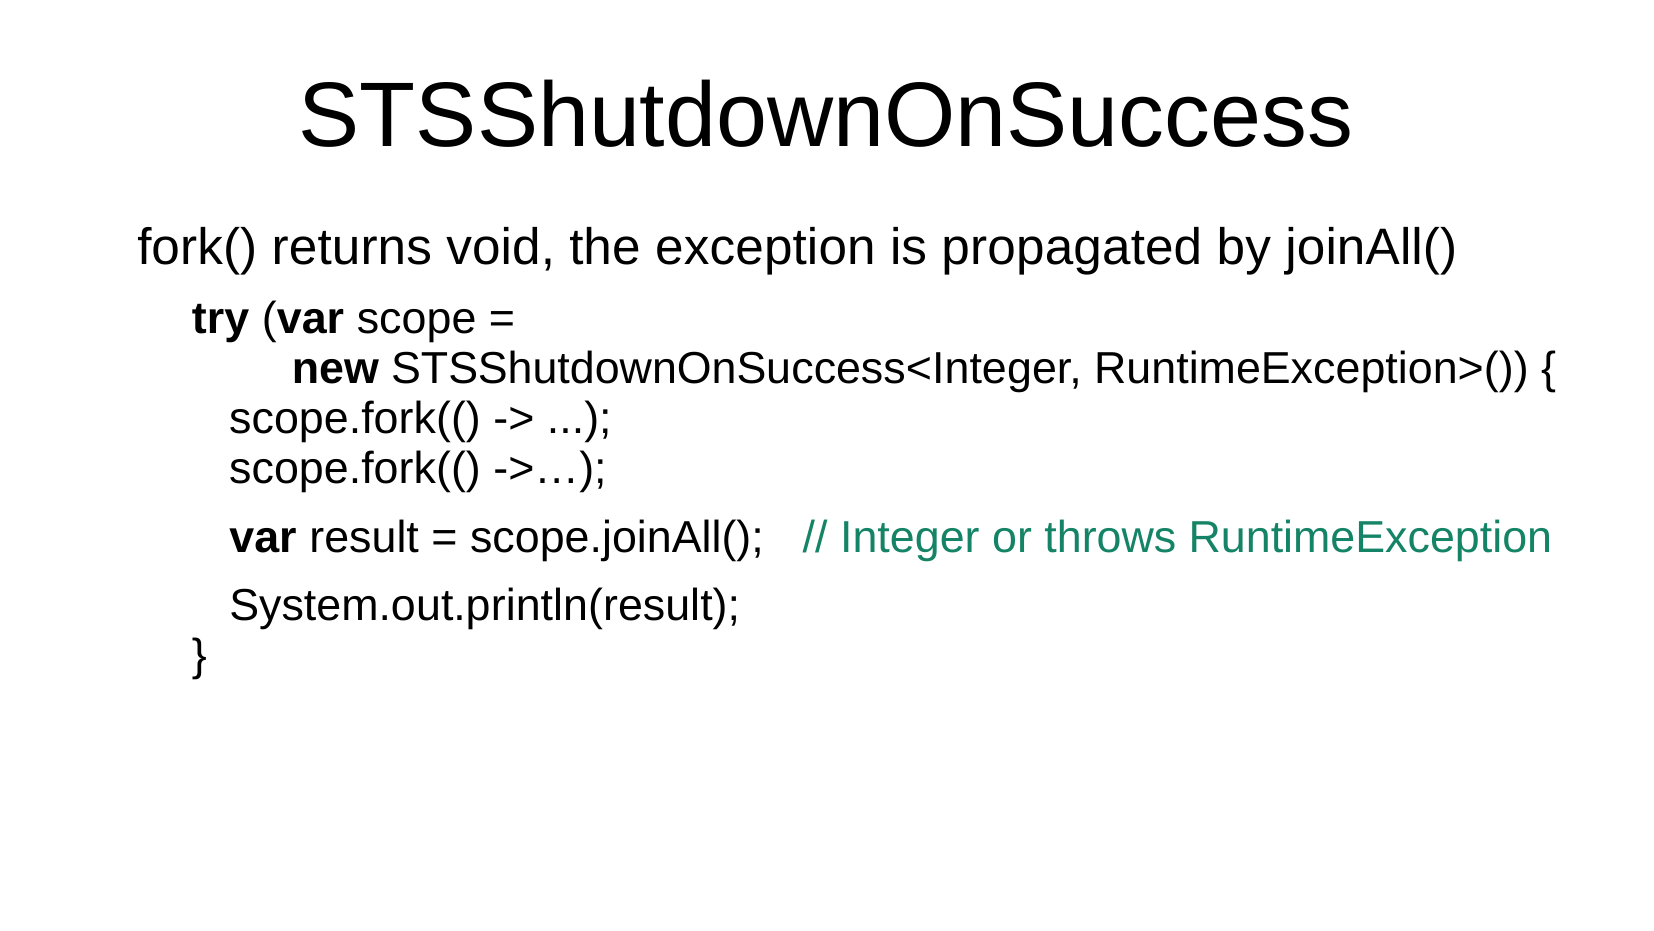

# STSShutdownOnSuccess
fork() returns void, the exception is propagated by joinAll()
try (var scope =
 new STSShutdownOnSuccess<Integer, RuntimeException>()) {
 scope.fork(() -> ...);
 scope.fork(() ->…);
 var result = scope.joinAll(); // Integer or throws RuntimeException
 System.out.println(result);
}